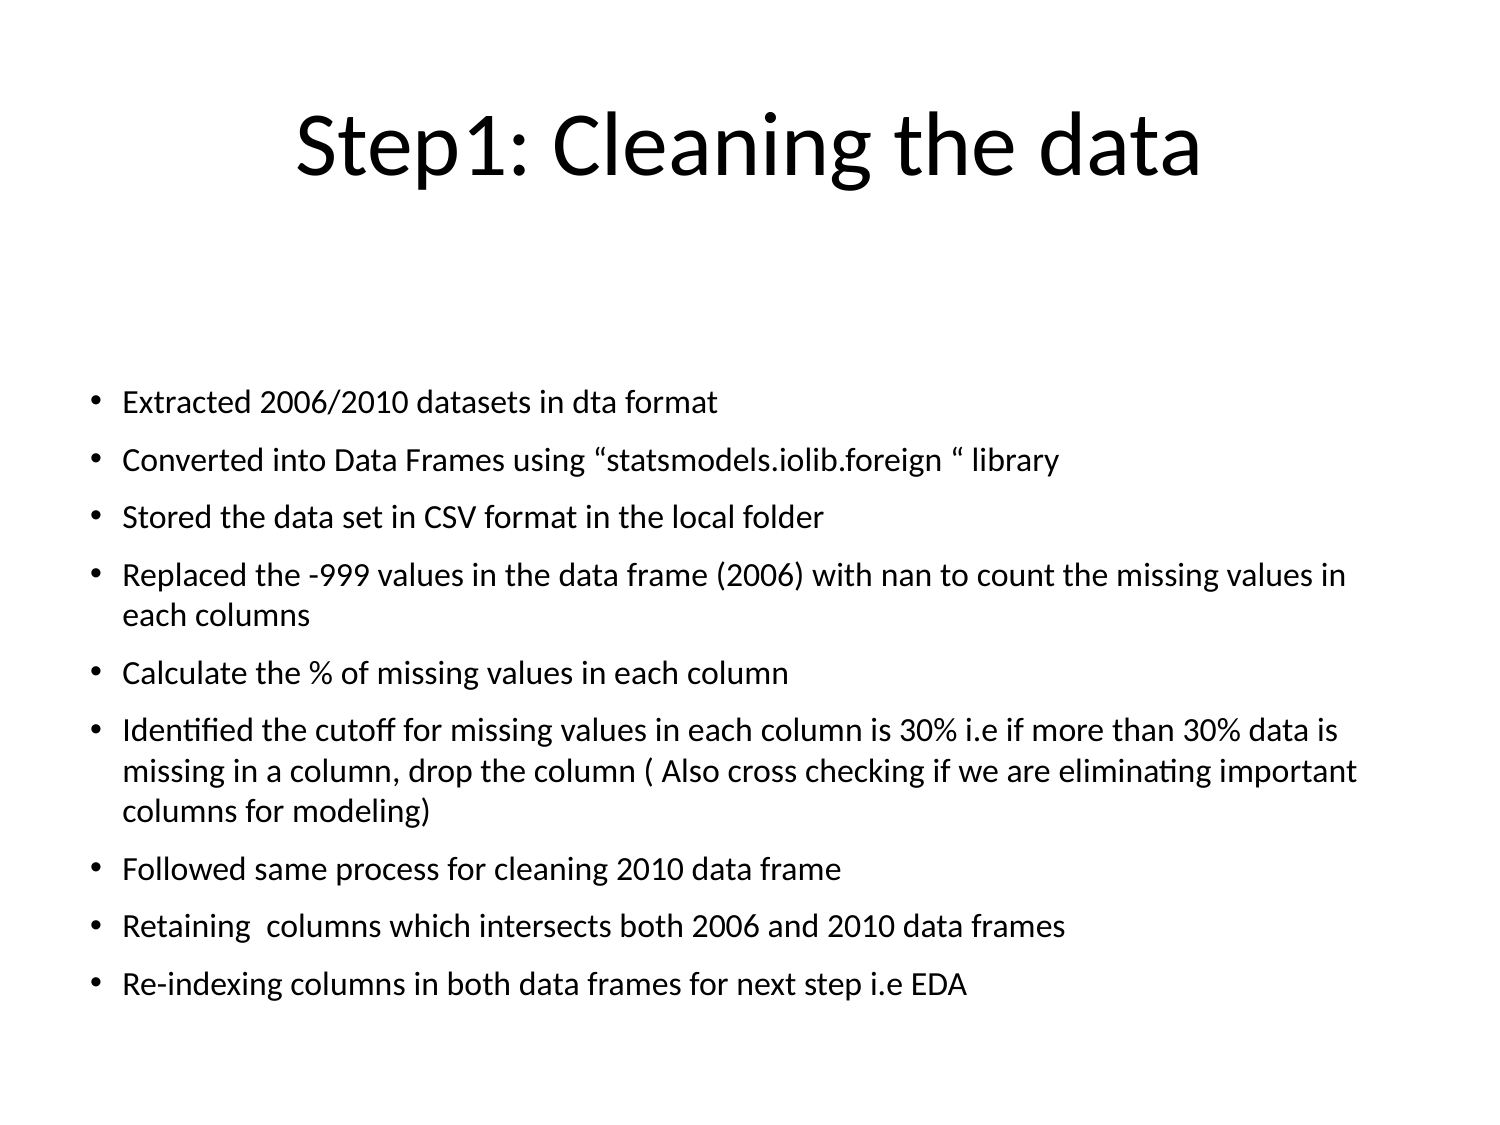

# Step1: Cleaning the data
Extracted 2006/2010 datasets in dta format
Converted into Data Frames using “statsmodels.iolib.foreign “ library
Stored the data set in CSV format in the local folder
Replaced the -999 values in the data frame (2006) with nan to count the missing values in each columns
Calculate the % of missing values in each column
Identified the cutoff for missing values in each column is 30% i.e if more than 30% data is missing in a column, drop the column ( Also cross checking if we are eliminating important columns for modeling)
Followed same process for cleaning 2010 data frame
Retaining columns which intersects both 2006 and 2010 data frames
Re-indexing columns in both data frames for next step i.e EDA